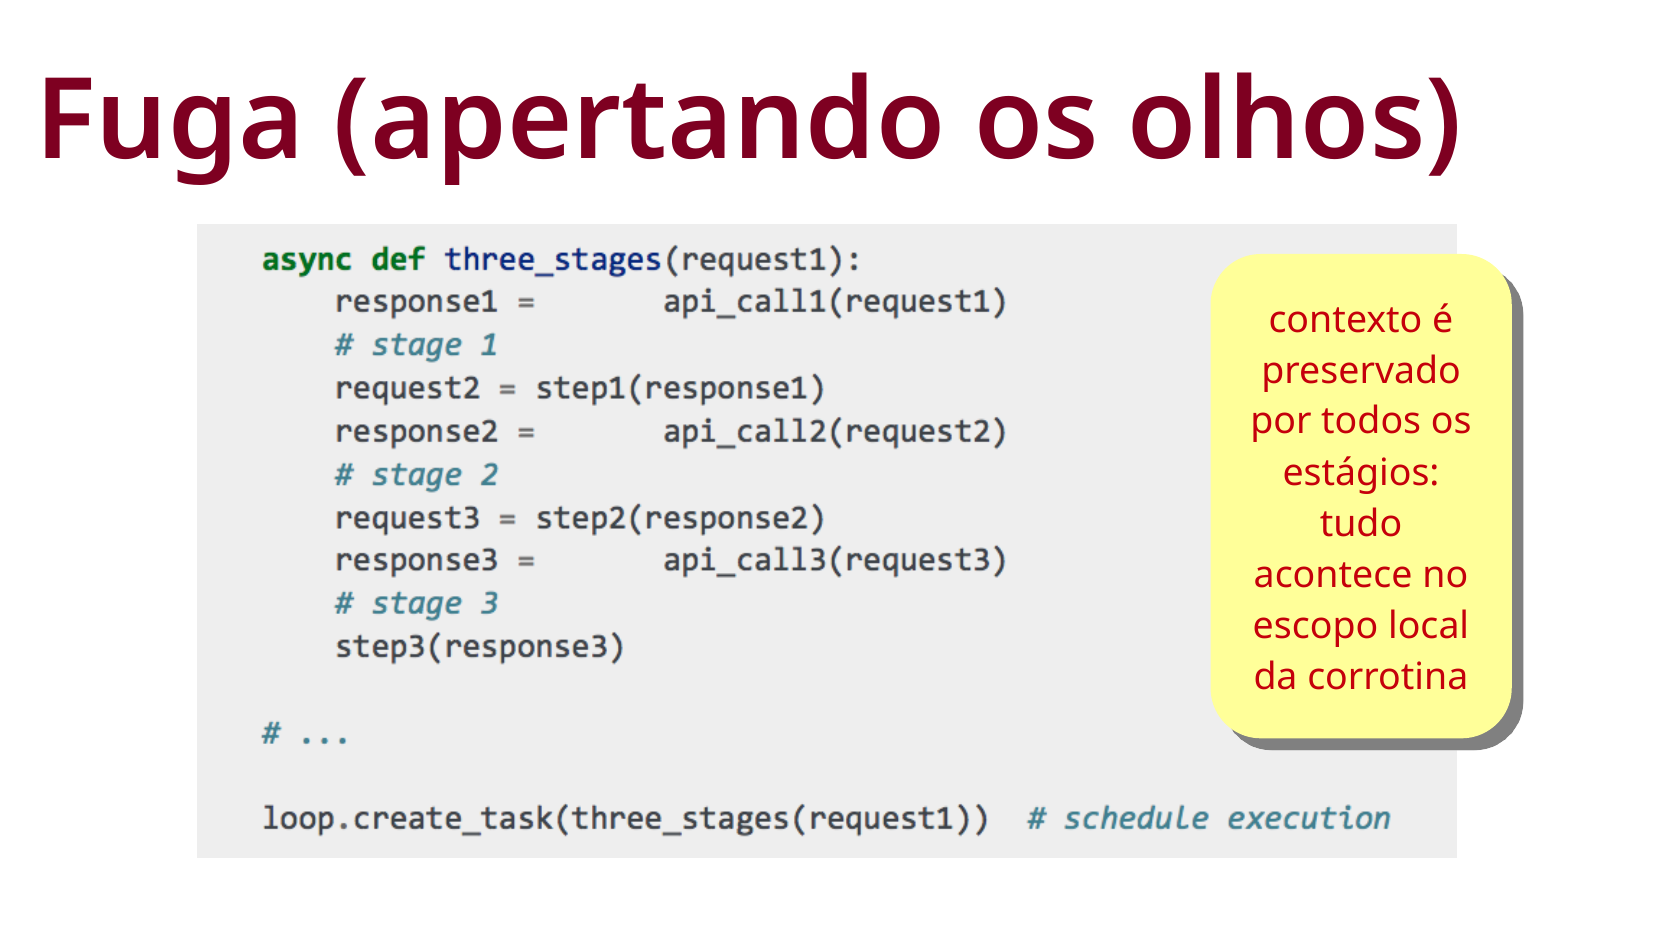

# Fuga (apertando os olhos)
contexto é preservado por todos os
estágios: tudo acontece no escopo local da corrotina